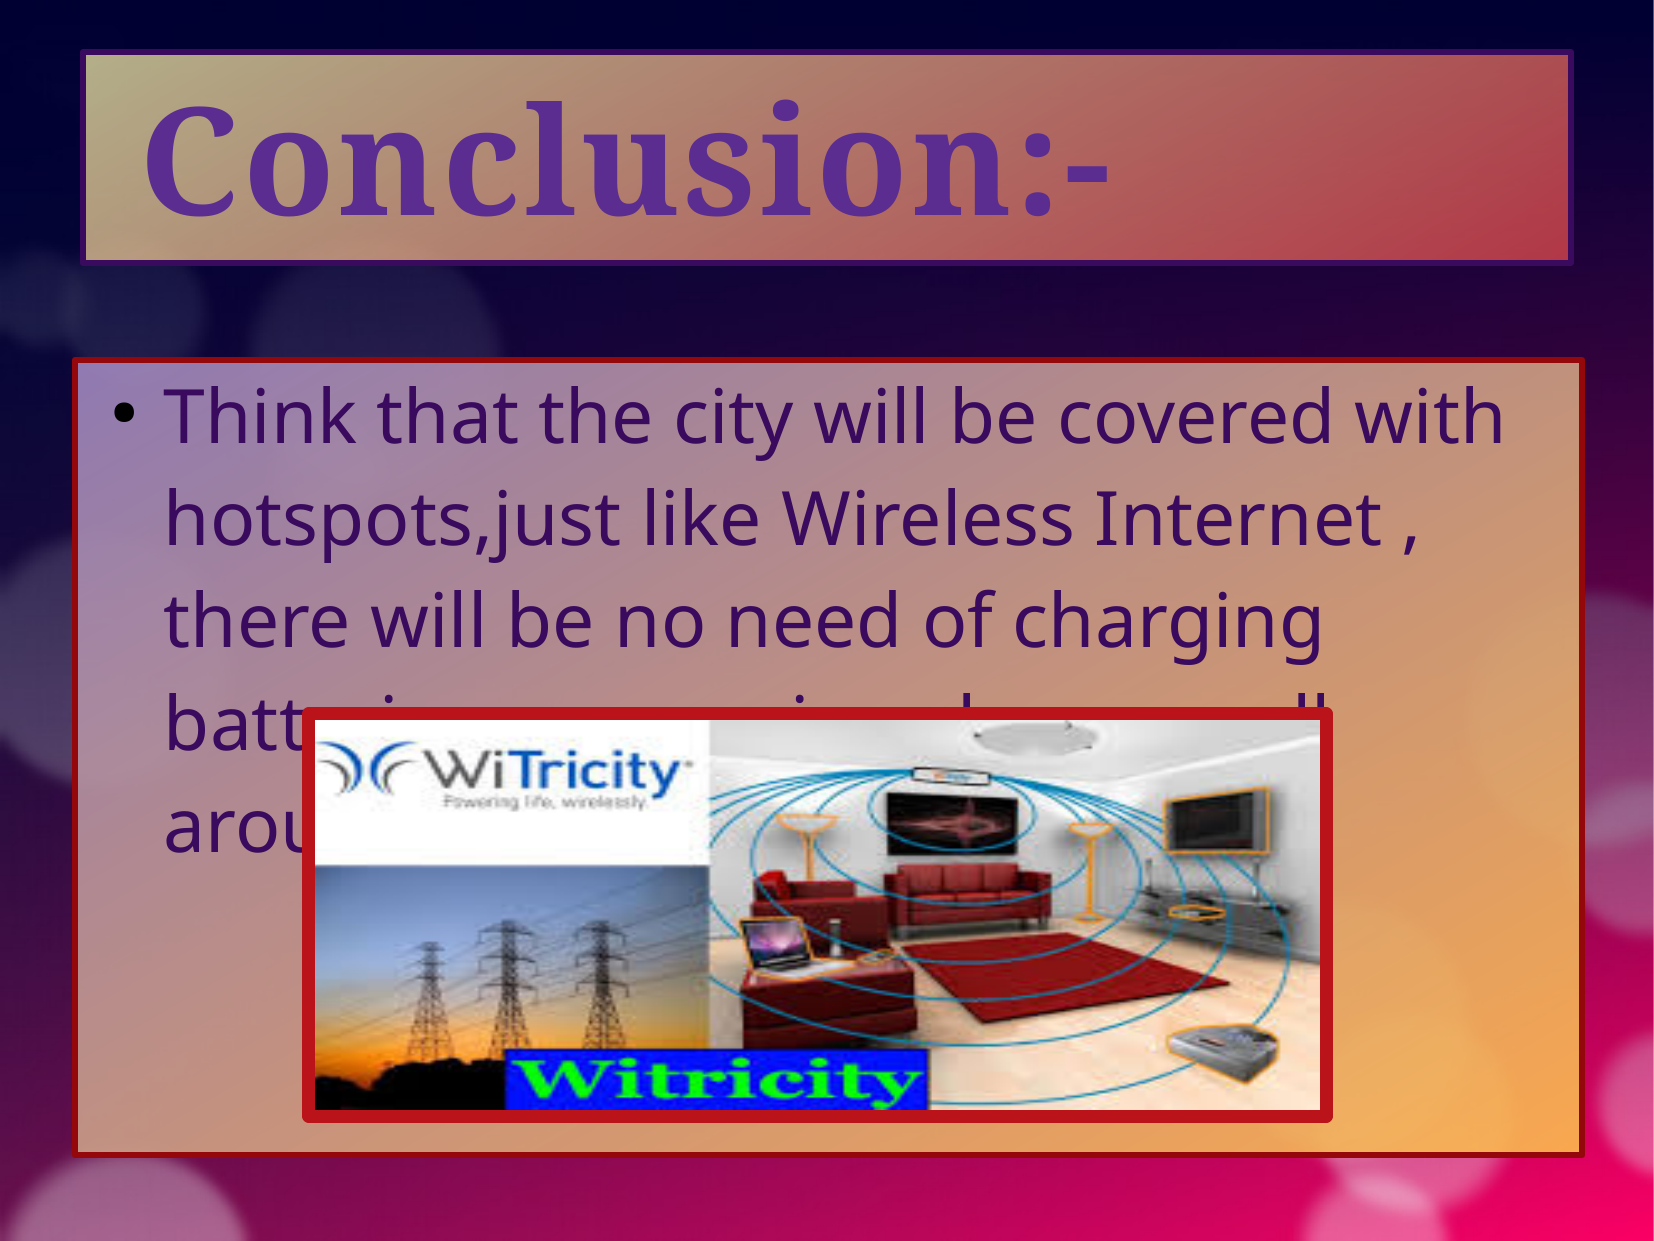

# Conclusion:-
Think that the city will be covered with hotspots,just like Wireless Internet , there will be no need of charging batteries, or carrying chargers all around.